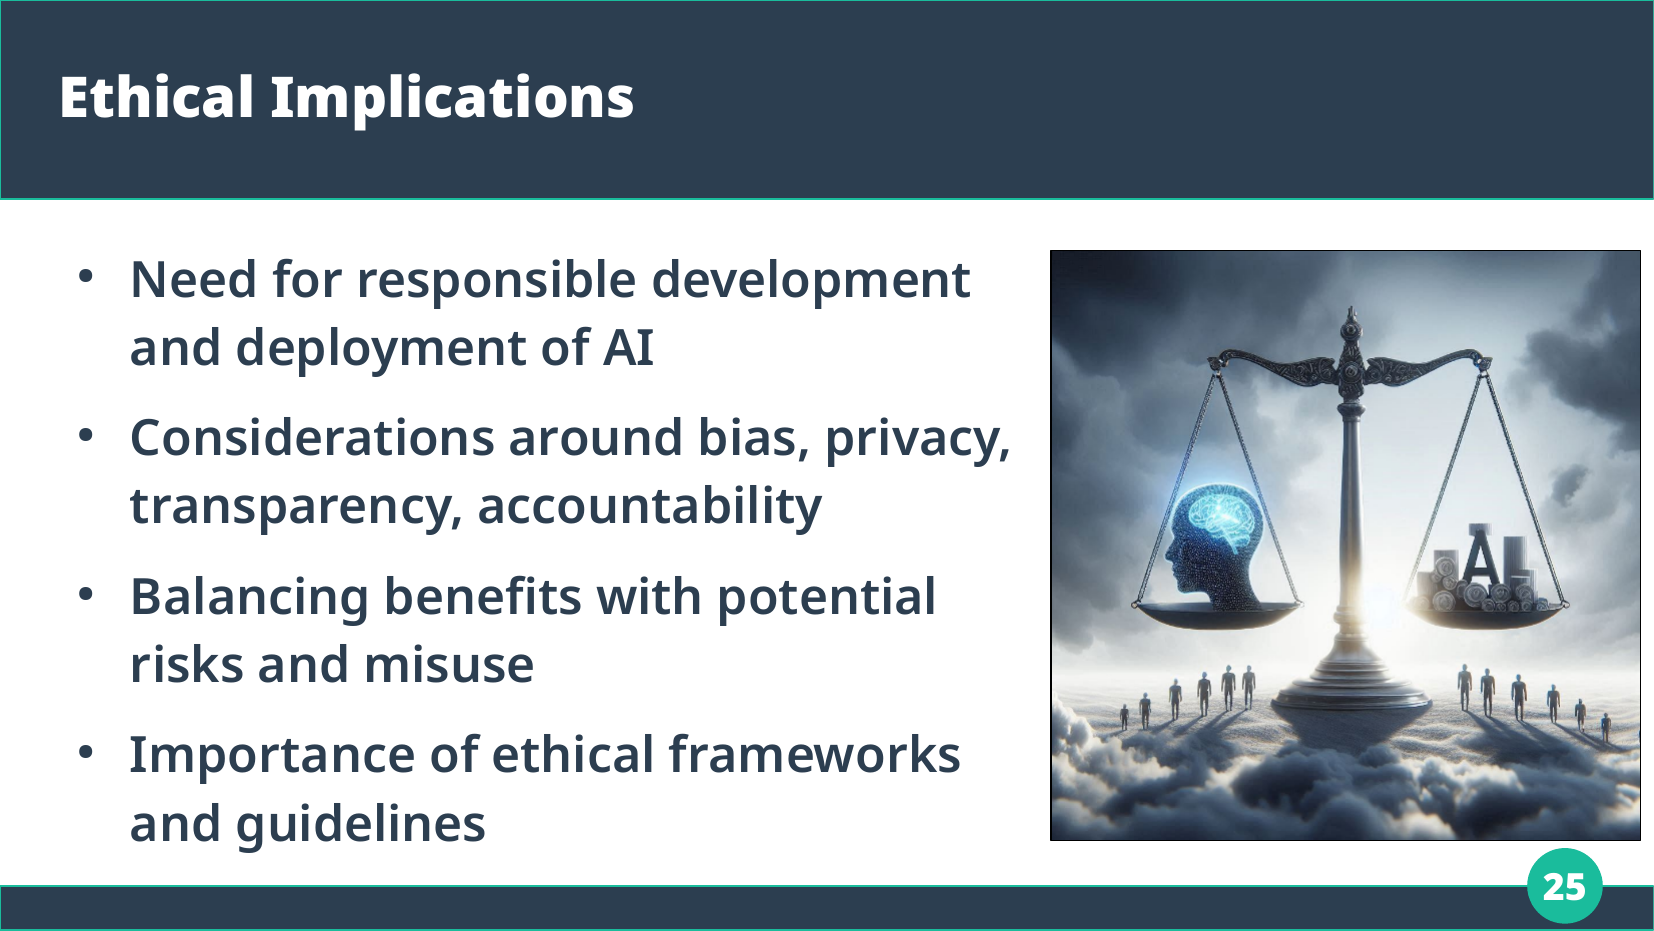

# Ethical Implications
Need for responsible development and deployment of AI
Considerations around bias, privacy, transparency, accountability
Balancing benefits with potential risks and misuse
Importance of ethical frameworks and guidelines
25